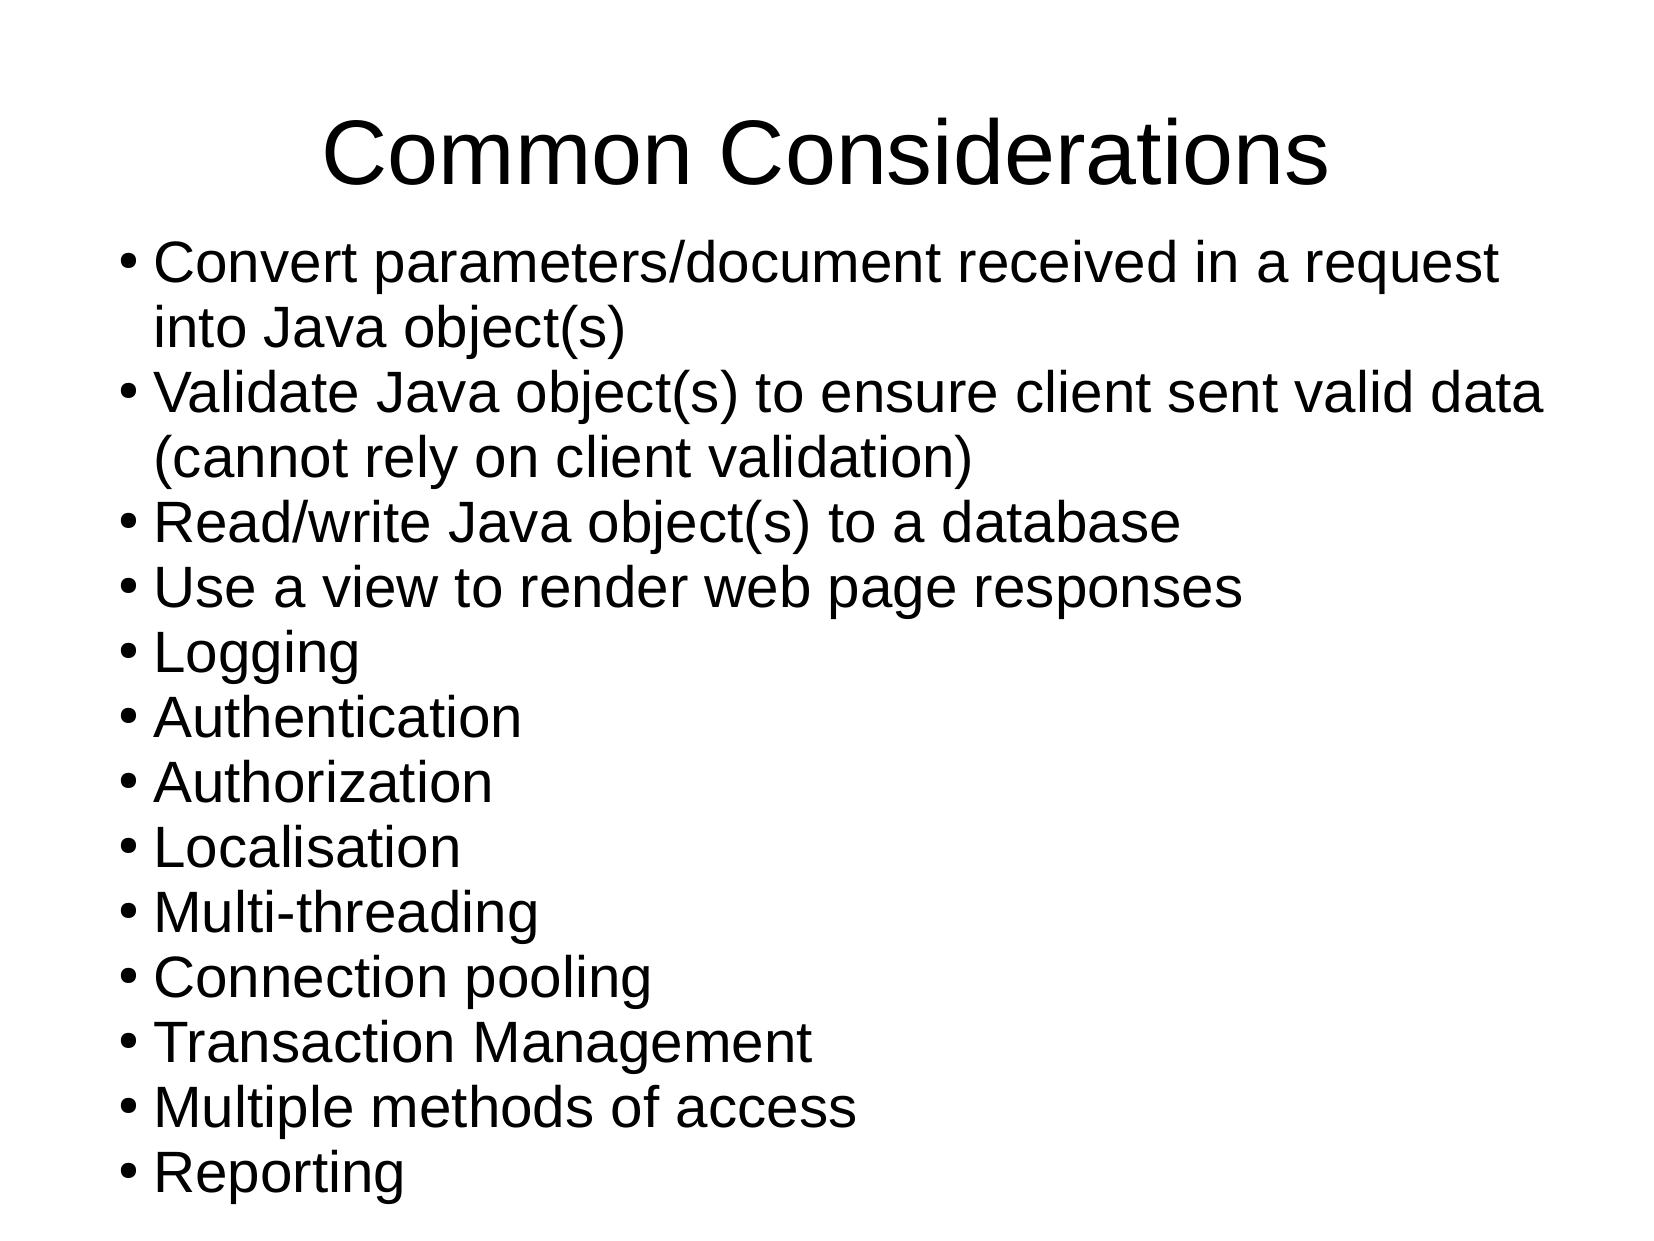

# Common Considerations
Convert parameters/document received in a request into Java object(s)
Validate Java object(s) to ensure client sent valid data (cannot rely on client validation)
Read/write Java object(s) to a database
Use a view to render web page responses
Logging
Authentication
Authorization
Localisation
Multi-threading
Connection pooling
Transaction Management
Multiple methods of access
Reporting